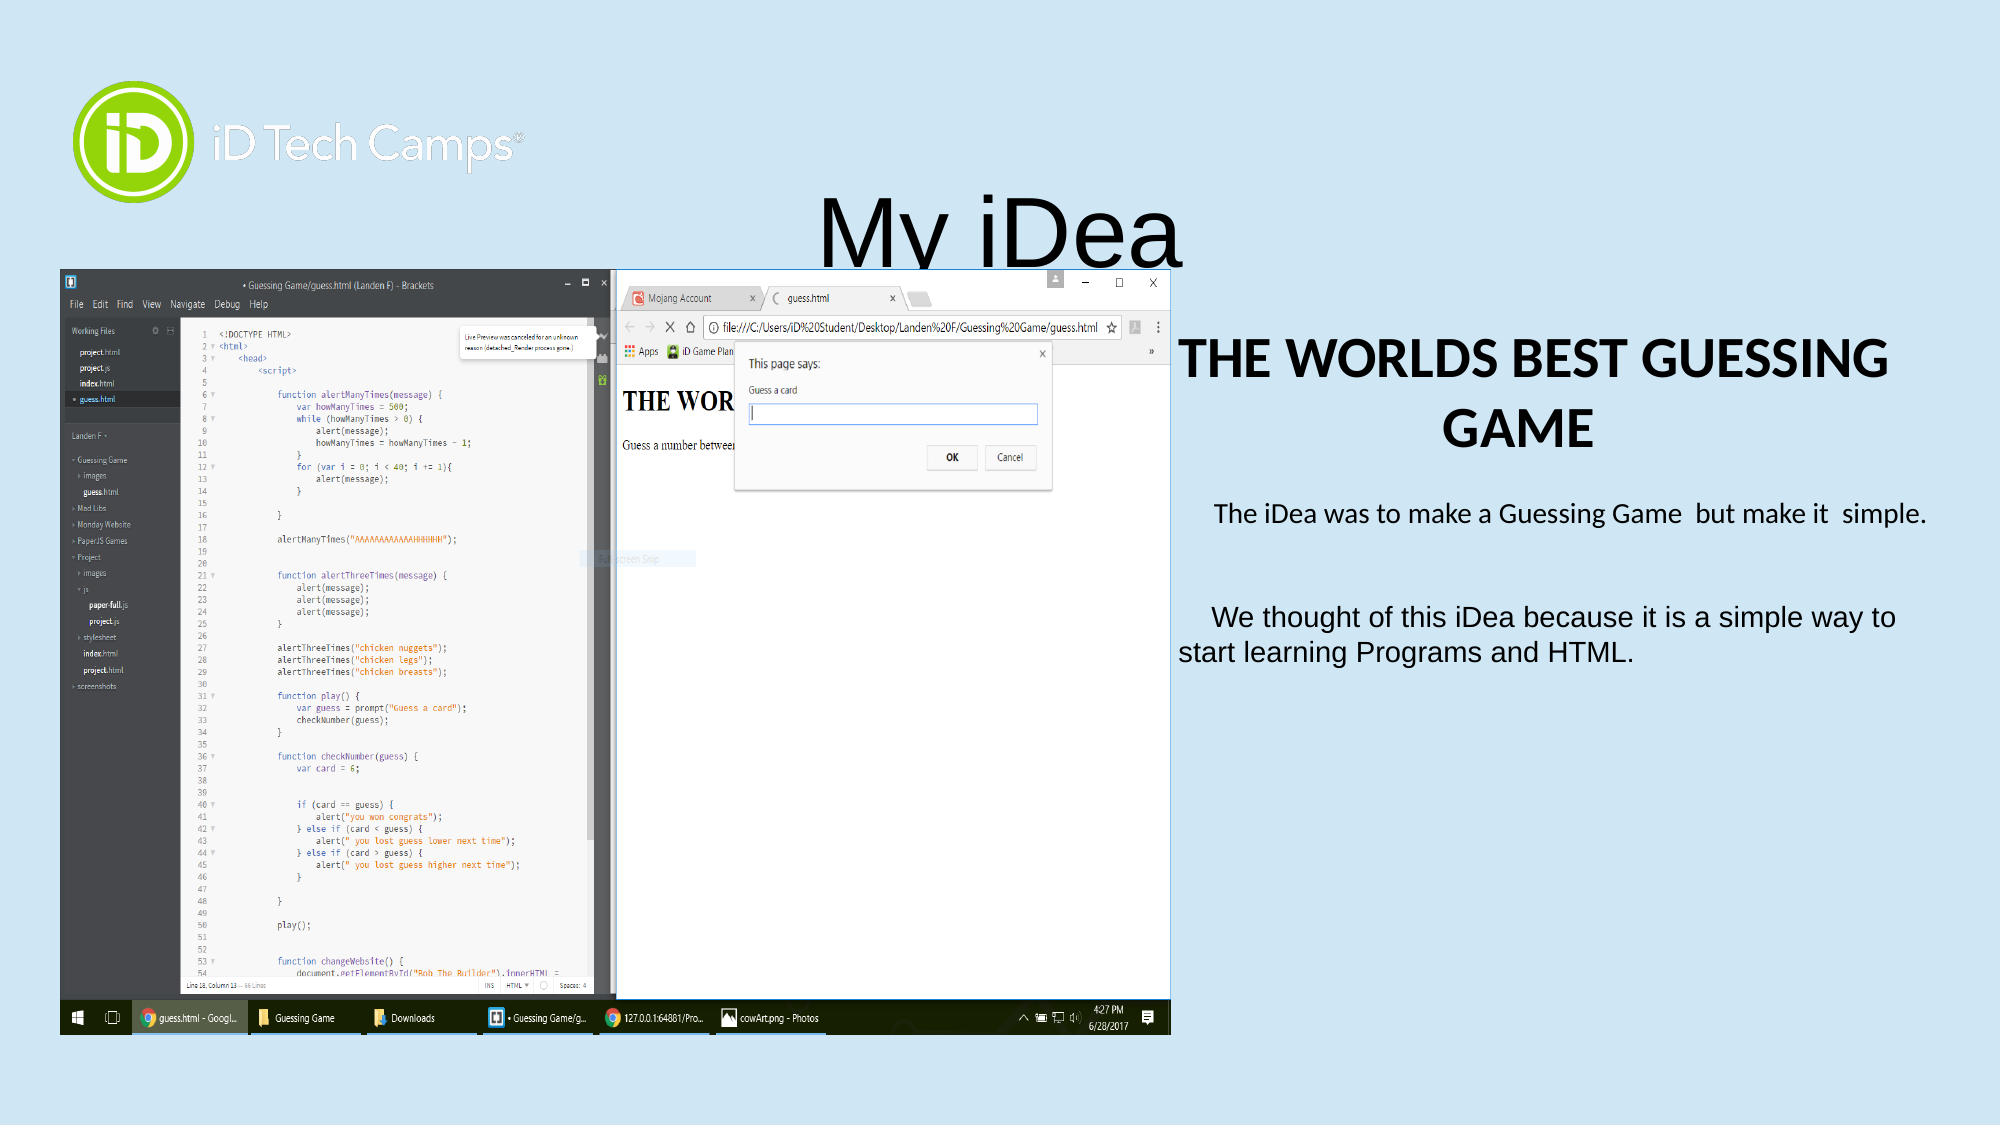

My iDea
# THE WORLDS BEST GUESSING GAME
The iDea was to make a Guessing Game but make it simple.
 We thought of this iDea because it is a simple way to start learning Programs and HTML.